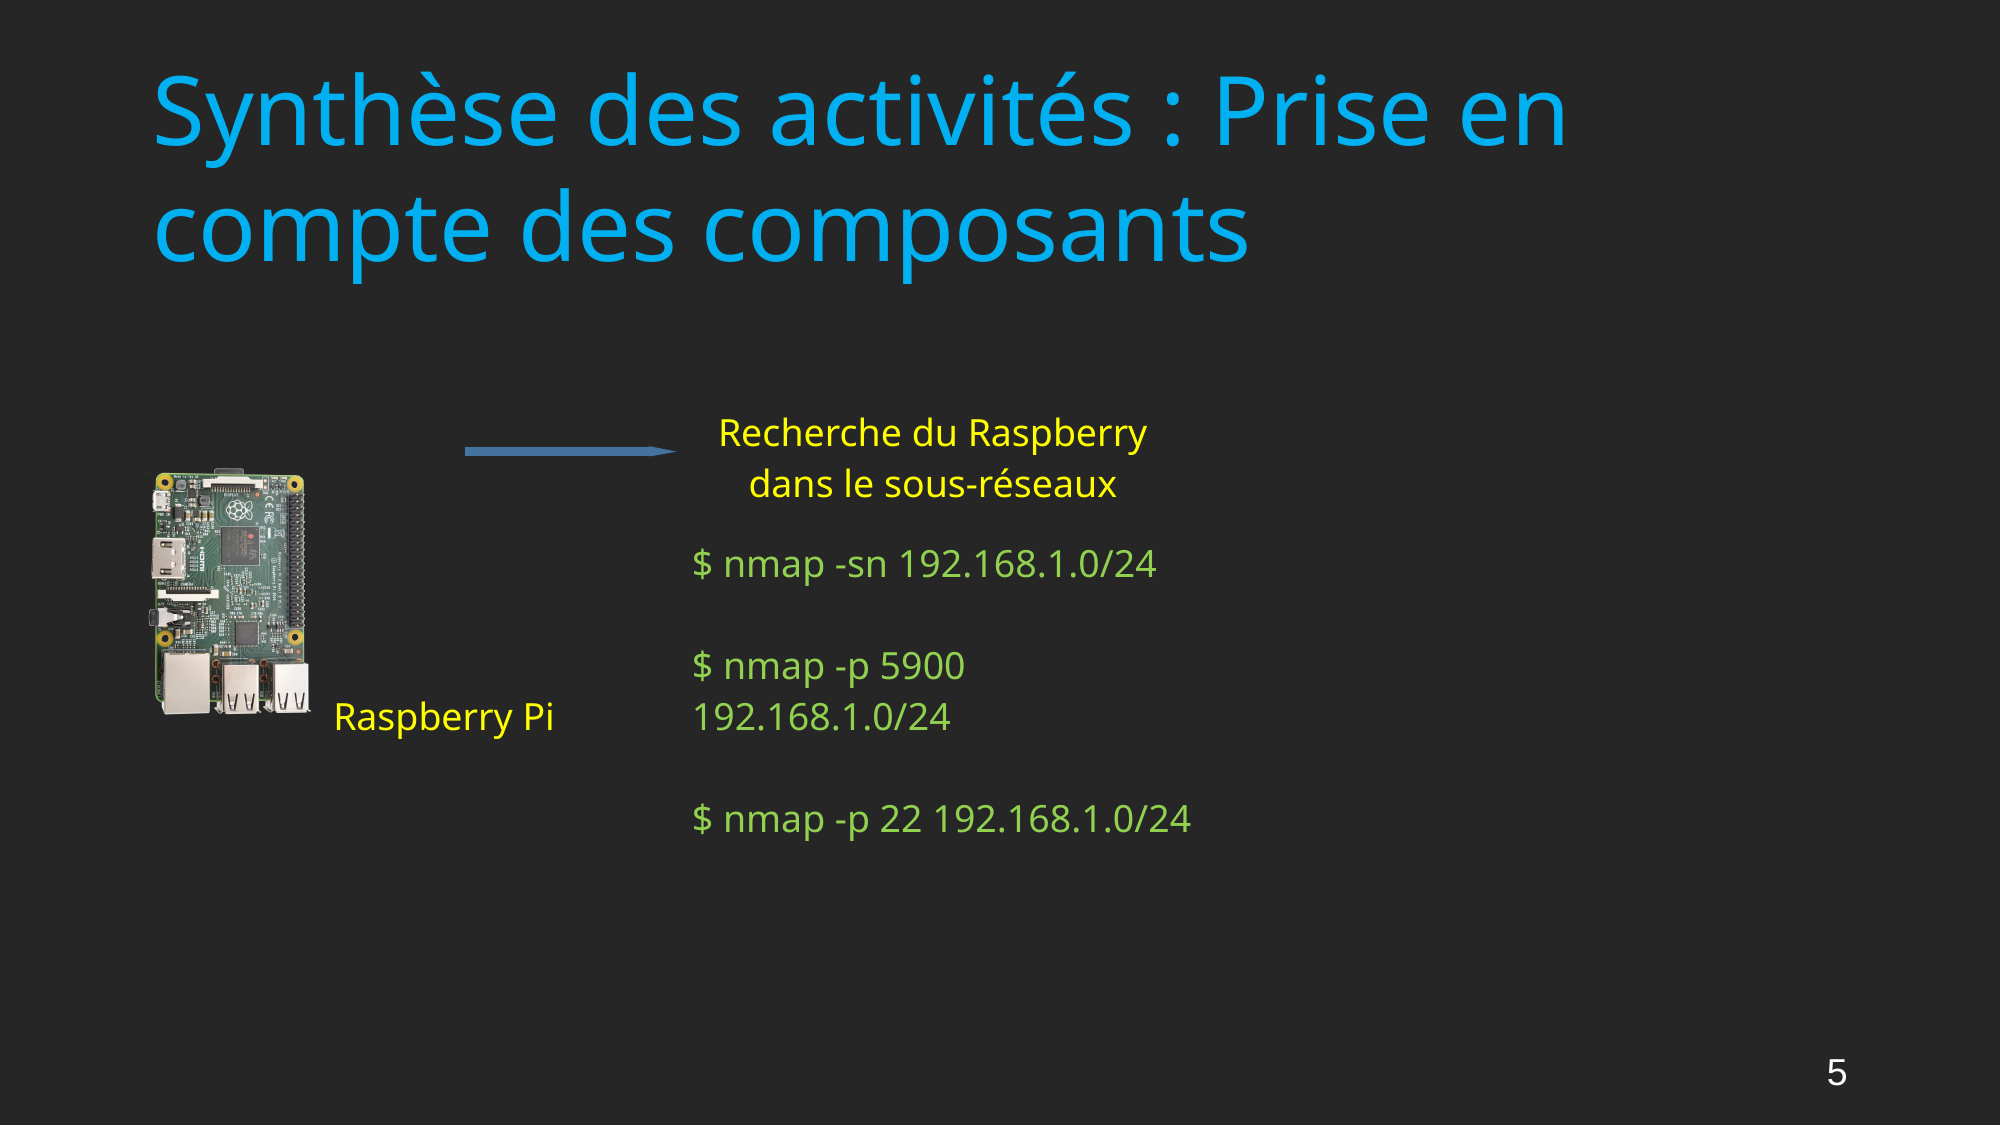

# Synthèse des activités : Prise en compte des composants
Recherche du Raspberry dans le sous-réseaux
$ nmap -sn 192.168.1.0/24
$ nmap -p 5900 192.168.1.0/24
$ nmap -p 22 192.168.1.0/24
Raspberry Pi
1